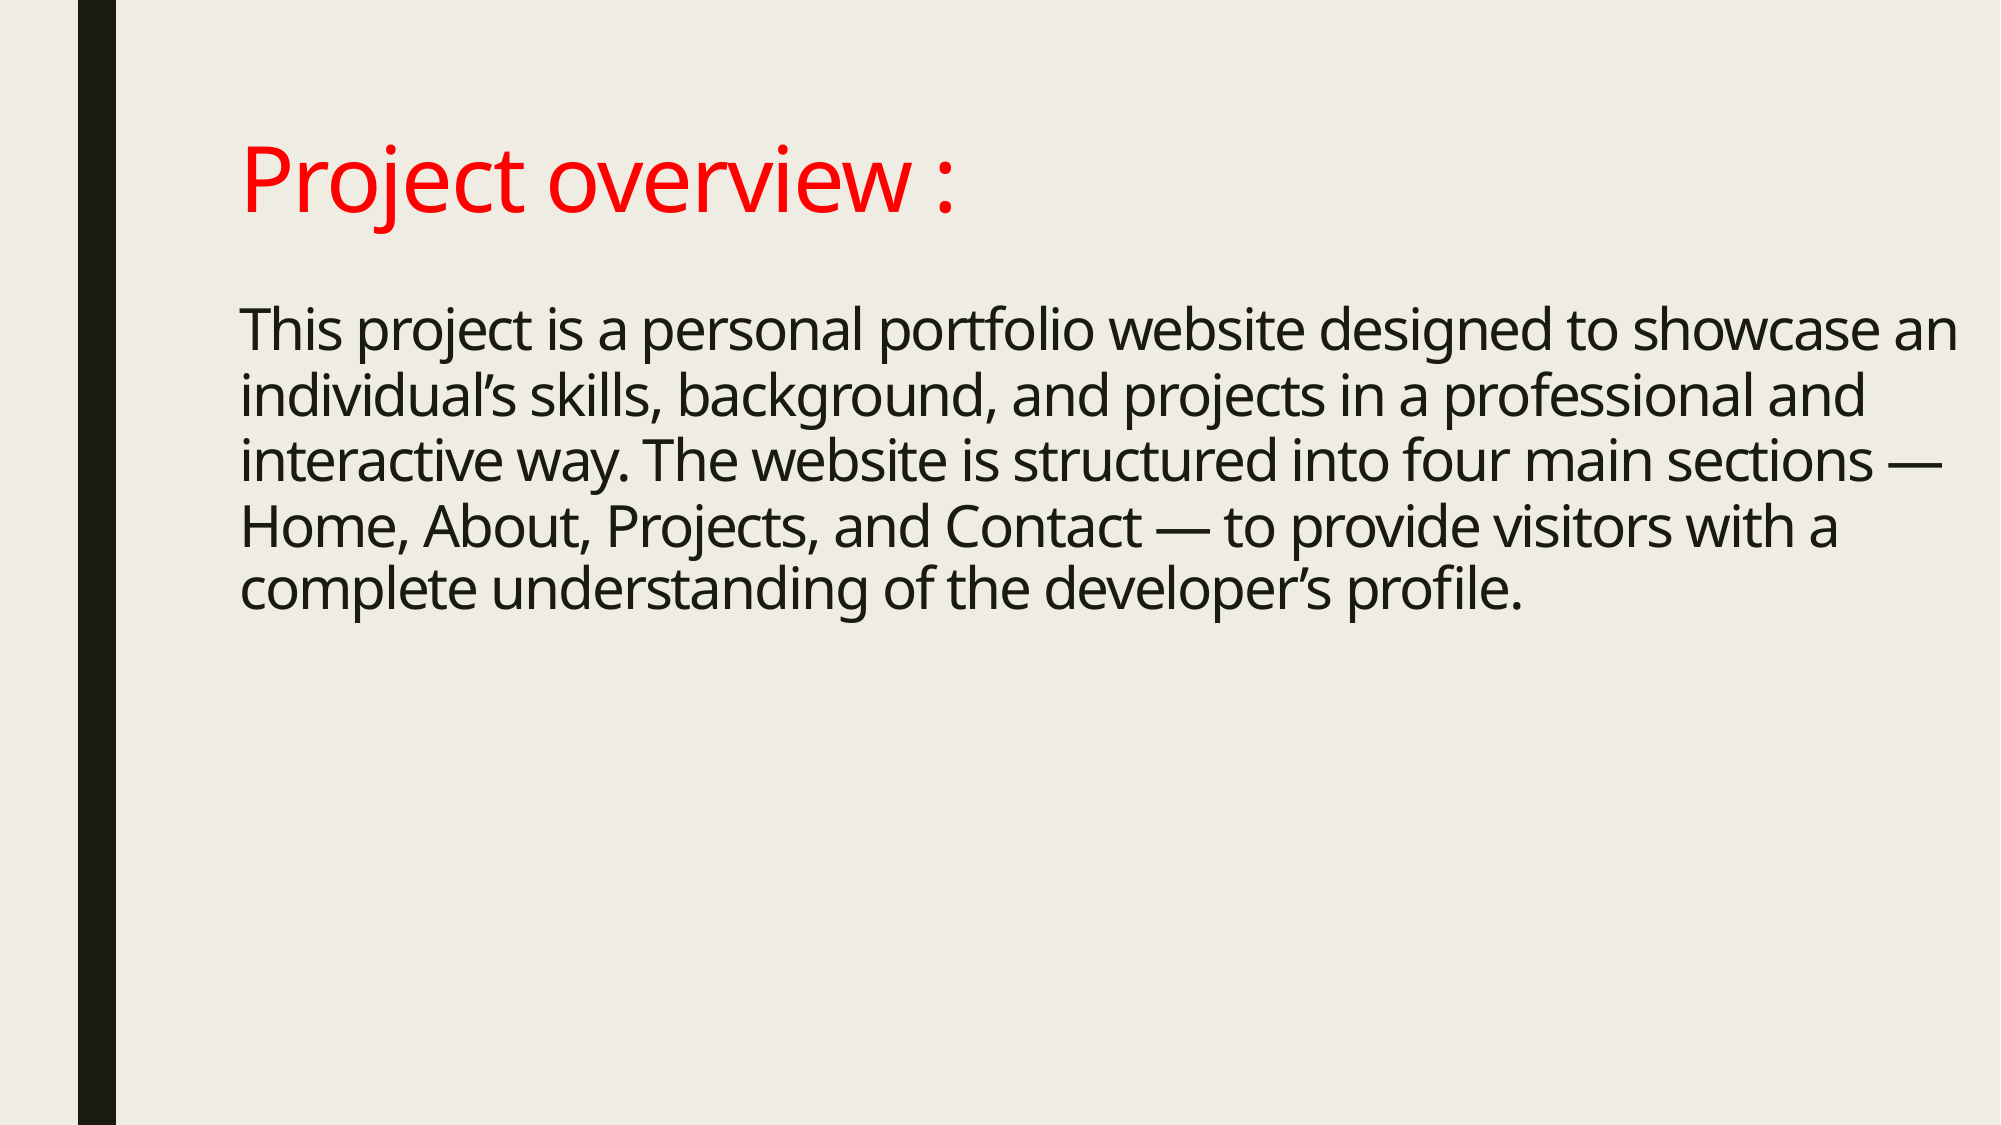

Project overview :
This project is a personal portfolio website designed to showcase an
individual’s skills, background, and projects in a professional and
interactive way. The website is structured into four main sections —
Home, About, Projects, and Contact — to provide visitors with a
complete understanding of the developer’s profile.